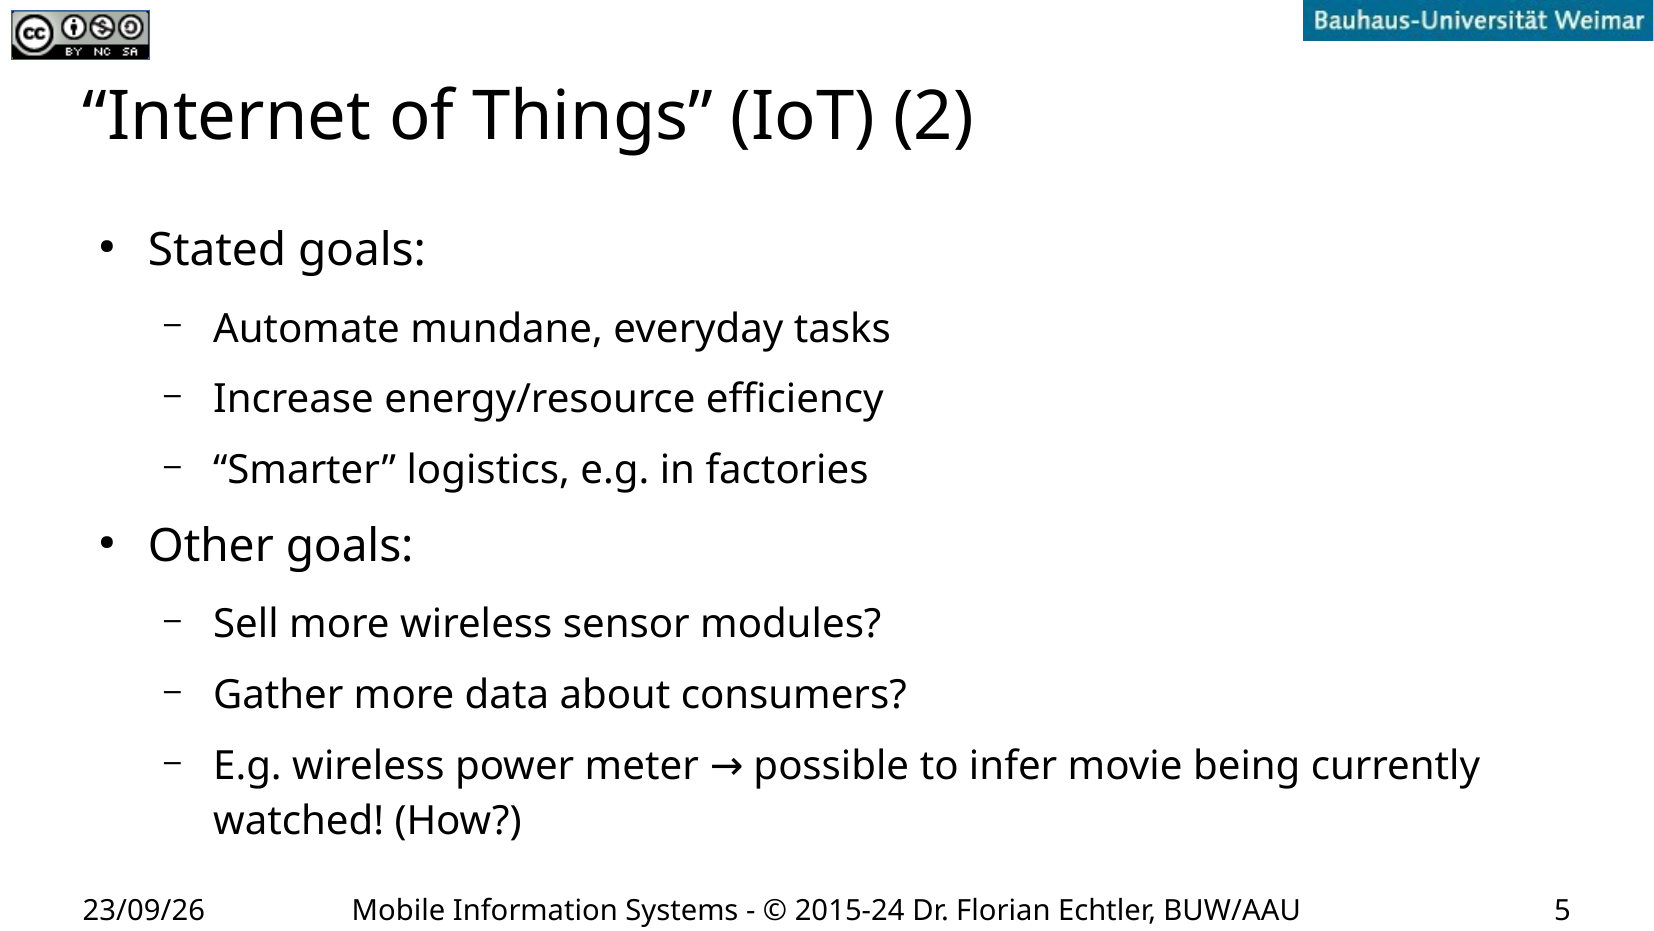

# “Internet of Things” (IoT) (2)
Stated goals:
Automate mundane, everyday tasks
Increase energy/resource efficiency
“Smarter” logistics, e.g. in factories
Other goals:
Sell more wireless sensor modules?
Gather more data about consumers?
E.g. wireless power meter → possible to infer movie being currently watched! (How?)
Mobile Information Systems - © 2015-24 Dr. Florian Echtler, BUW/AAU
5